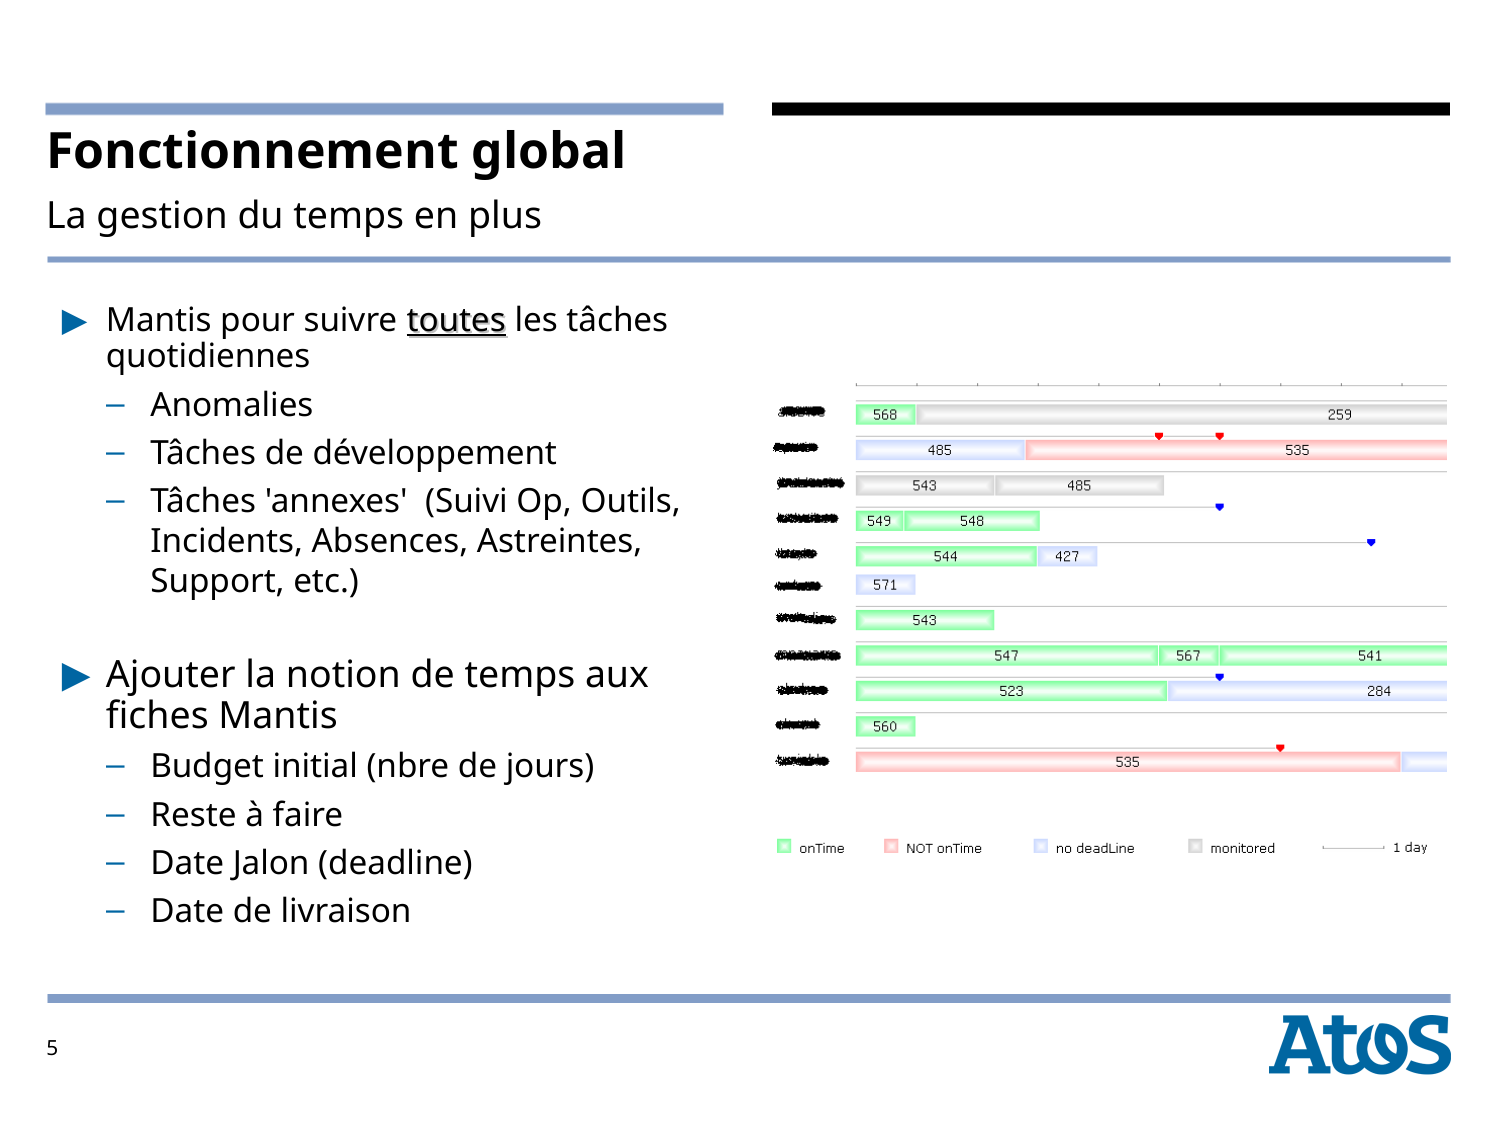

# Fonctionnement global
La gestion du temps en plus
Mantis pour suivre toutes les tâches quotidiennes
Anomalies
Tâches de développement
Tâches 'annexes' (Suivi Op, Outils, Incidents, Absences, Astreintes, Support, etc.)
Ajouter la notion de temps aux fiches Mantis
Budget initial (nbre de jours)
Reste à faire
Date Jalon (deadline)
Date de livraison
5